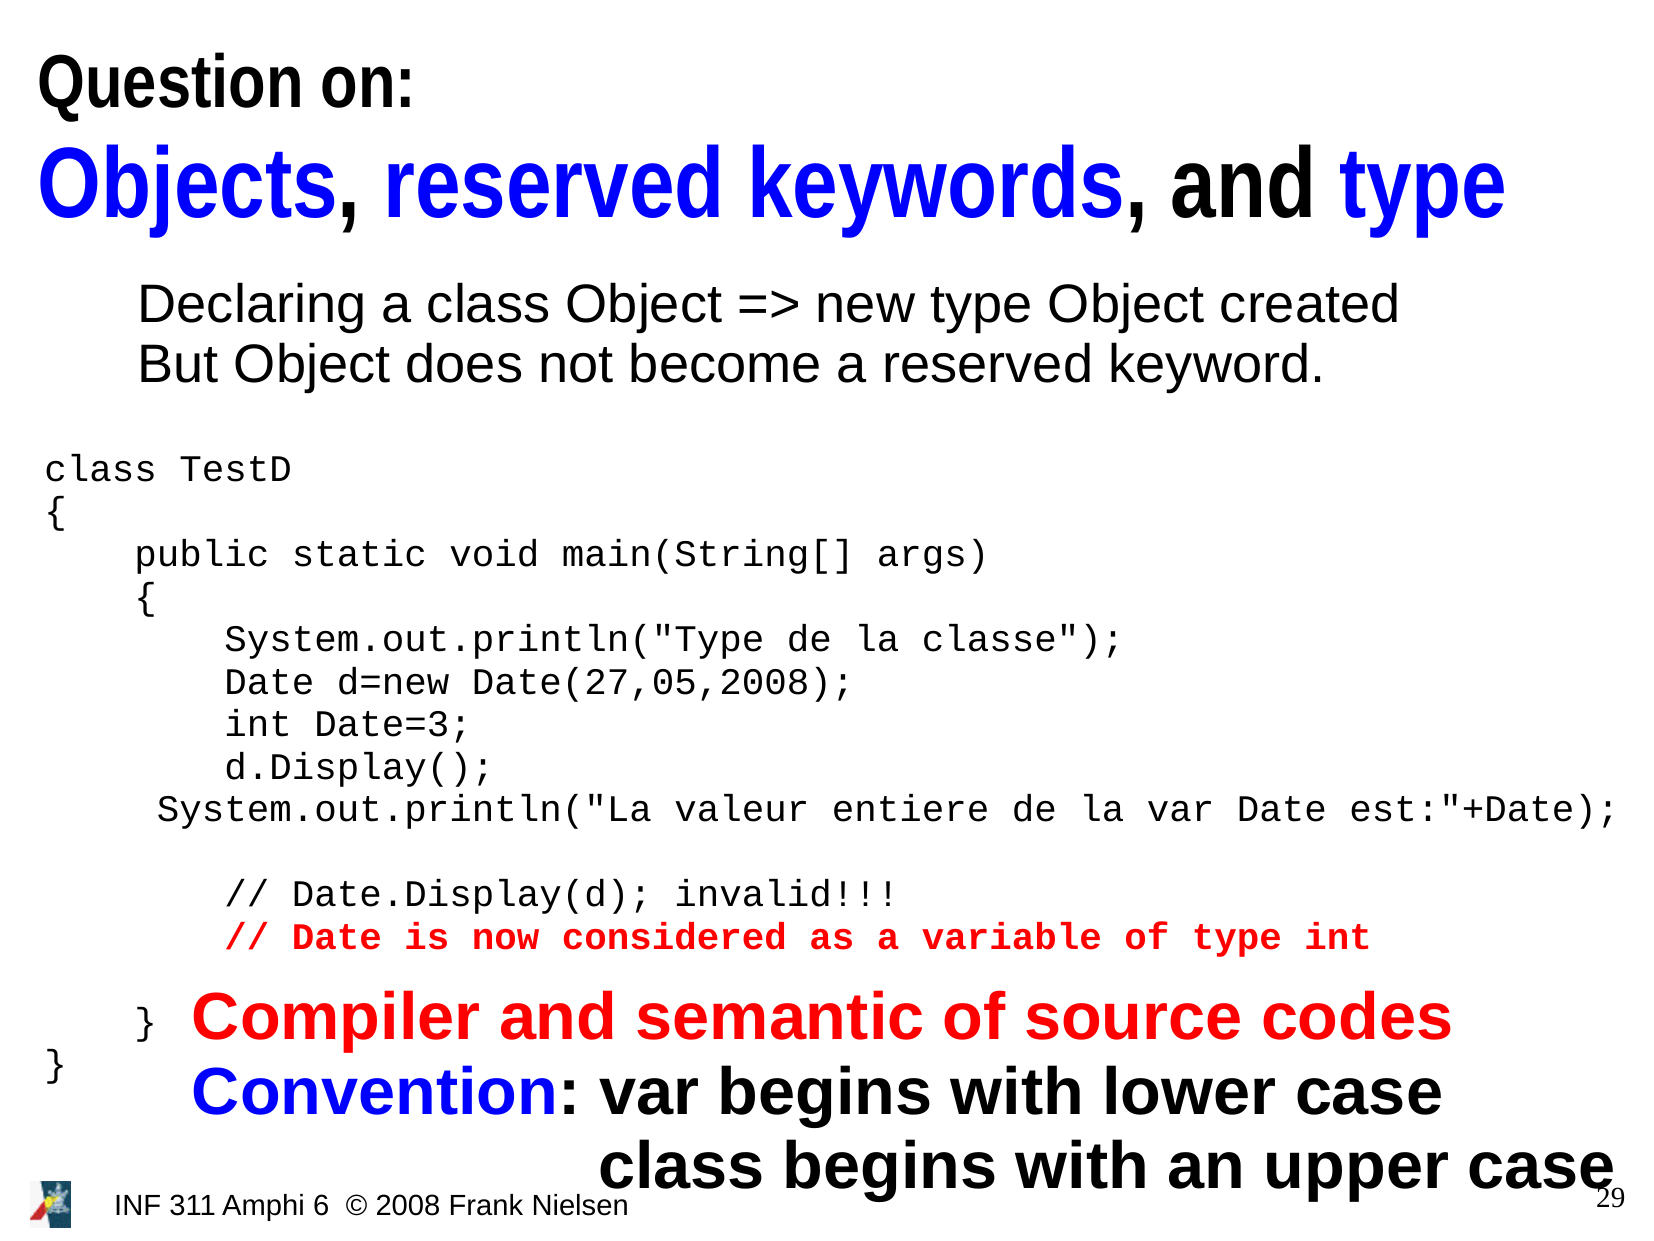

Question on:
Objects, reserved keywords, and type
Declaring a class Object => new type Object created
But Object does not become a reserved keyword.
class TestD
{
 public static void main(String[] args)
 {
 System.out.println("Type de la classe");
 Date d=new Date(27,05,2008);
 int Date=3;
 d.Display();
 System.out.println("La valeur entiere de la var Date est:"+Date);
 // Date.Display(d); invalid!!!
 // Date is now considered as a variable of type int
 }
}
Compiler and semantic of source codes
Convention: var begins with lower case
					 class begins with an upper case